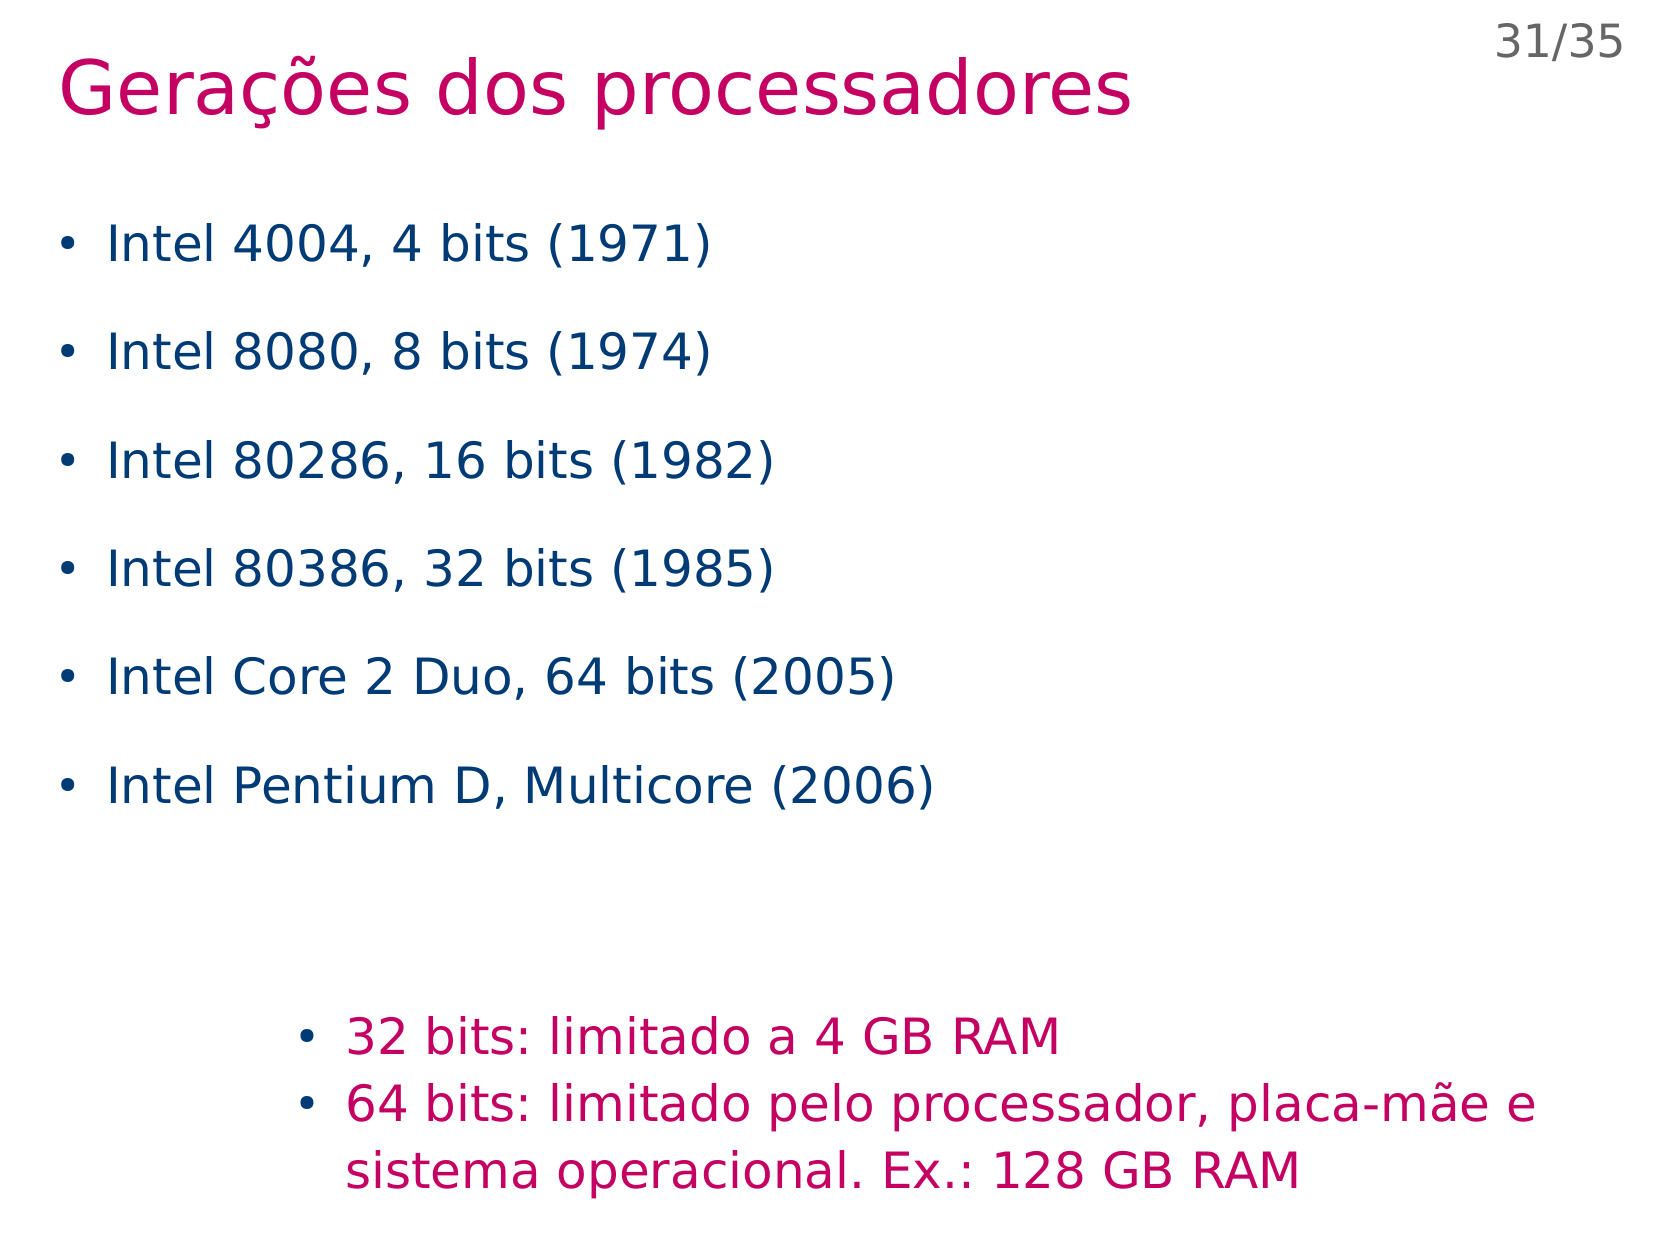

31
# Gerações dos processadores
Intel 4004, 4 bits (1971)
Intel 8080, 8 bits (1974)
Intel 80286, 16 bits (1982)
Intel 80386, 32 bits (1985)
Intel Core 2 Duo, 64 bits (2005)
Intel Pentium D, Multicore (2006)
32 bits: limitado a 4 GB RAM
64 bits: limitado pelo processador, placa-mãe e sistema operacional. Ex.: 128 GB RAM